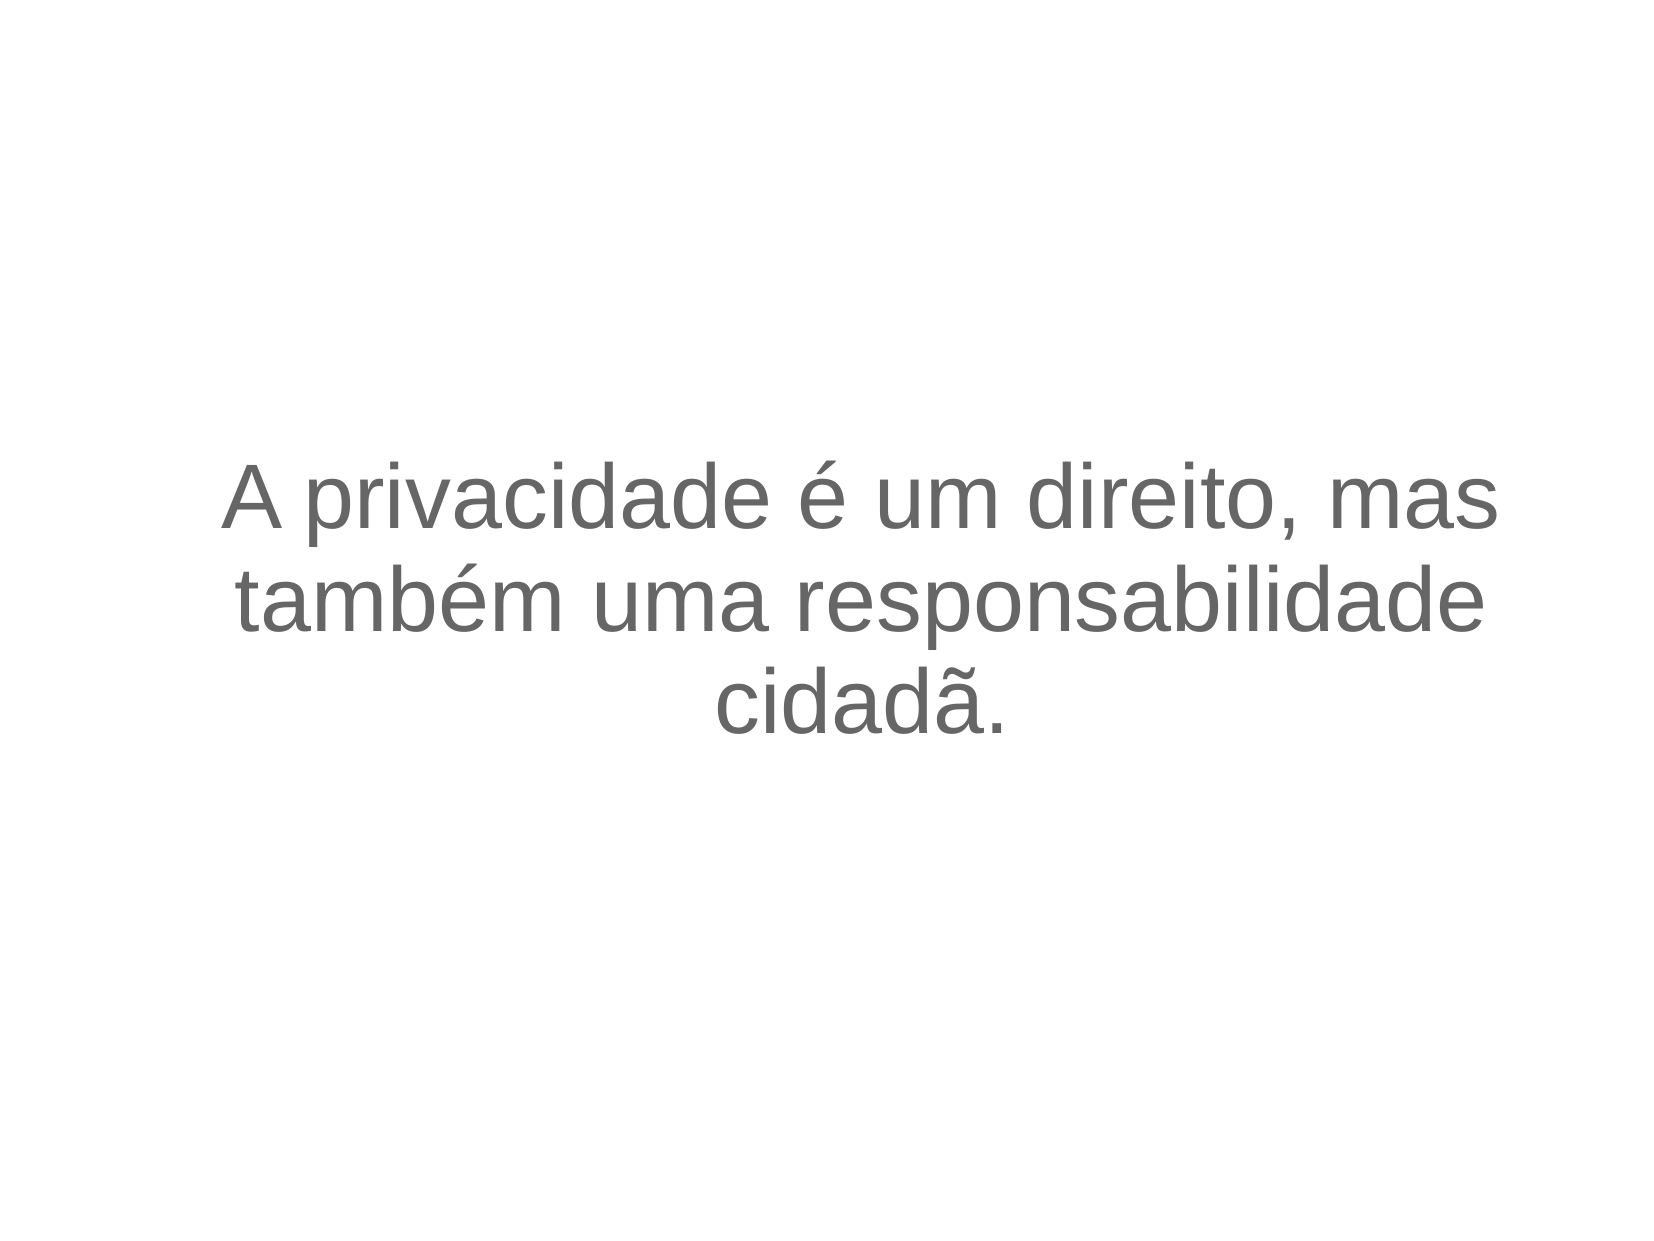

# A privacidade é um direito, mas também uma responsabilidade cidadã.